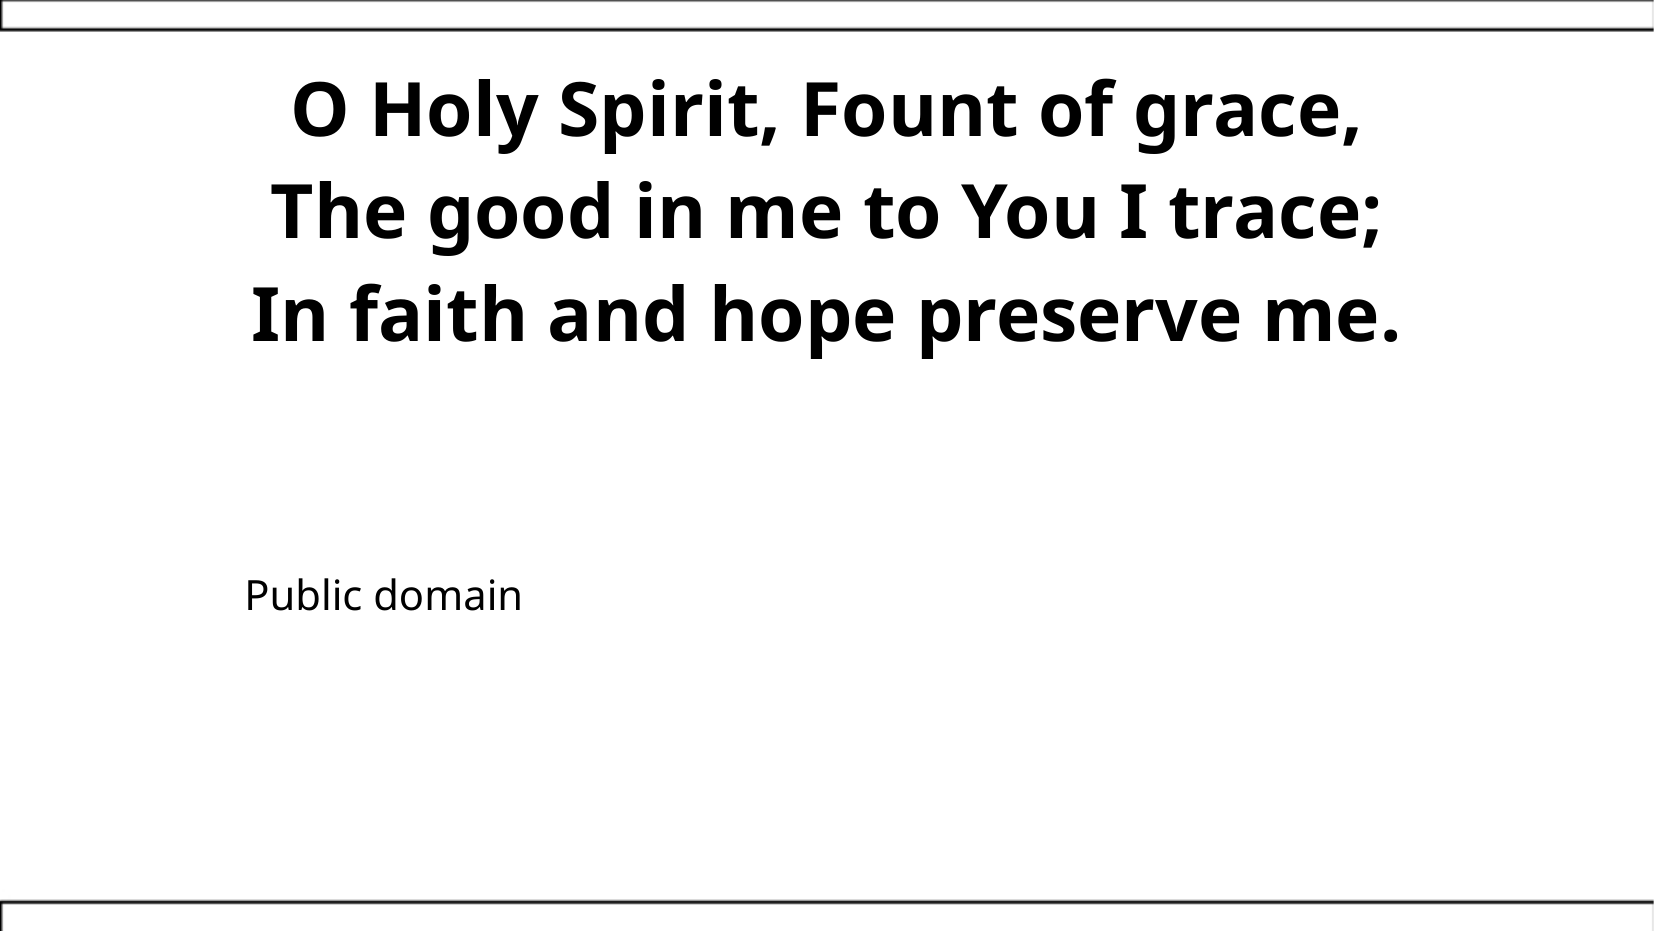

O Holy Spirit, Fount of grace,
The good in me to You I trace;
In faith and hope preserve me.
 Public domain